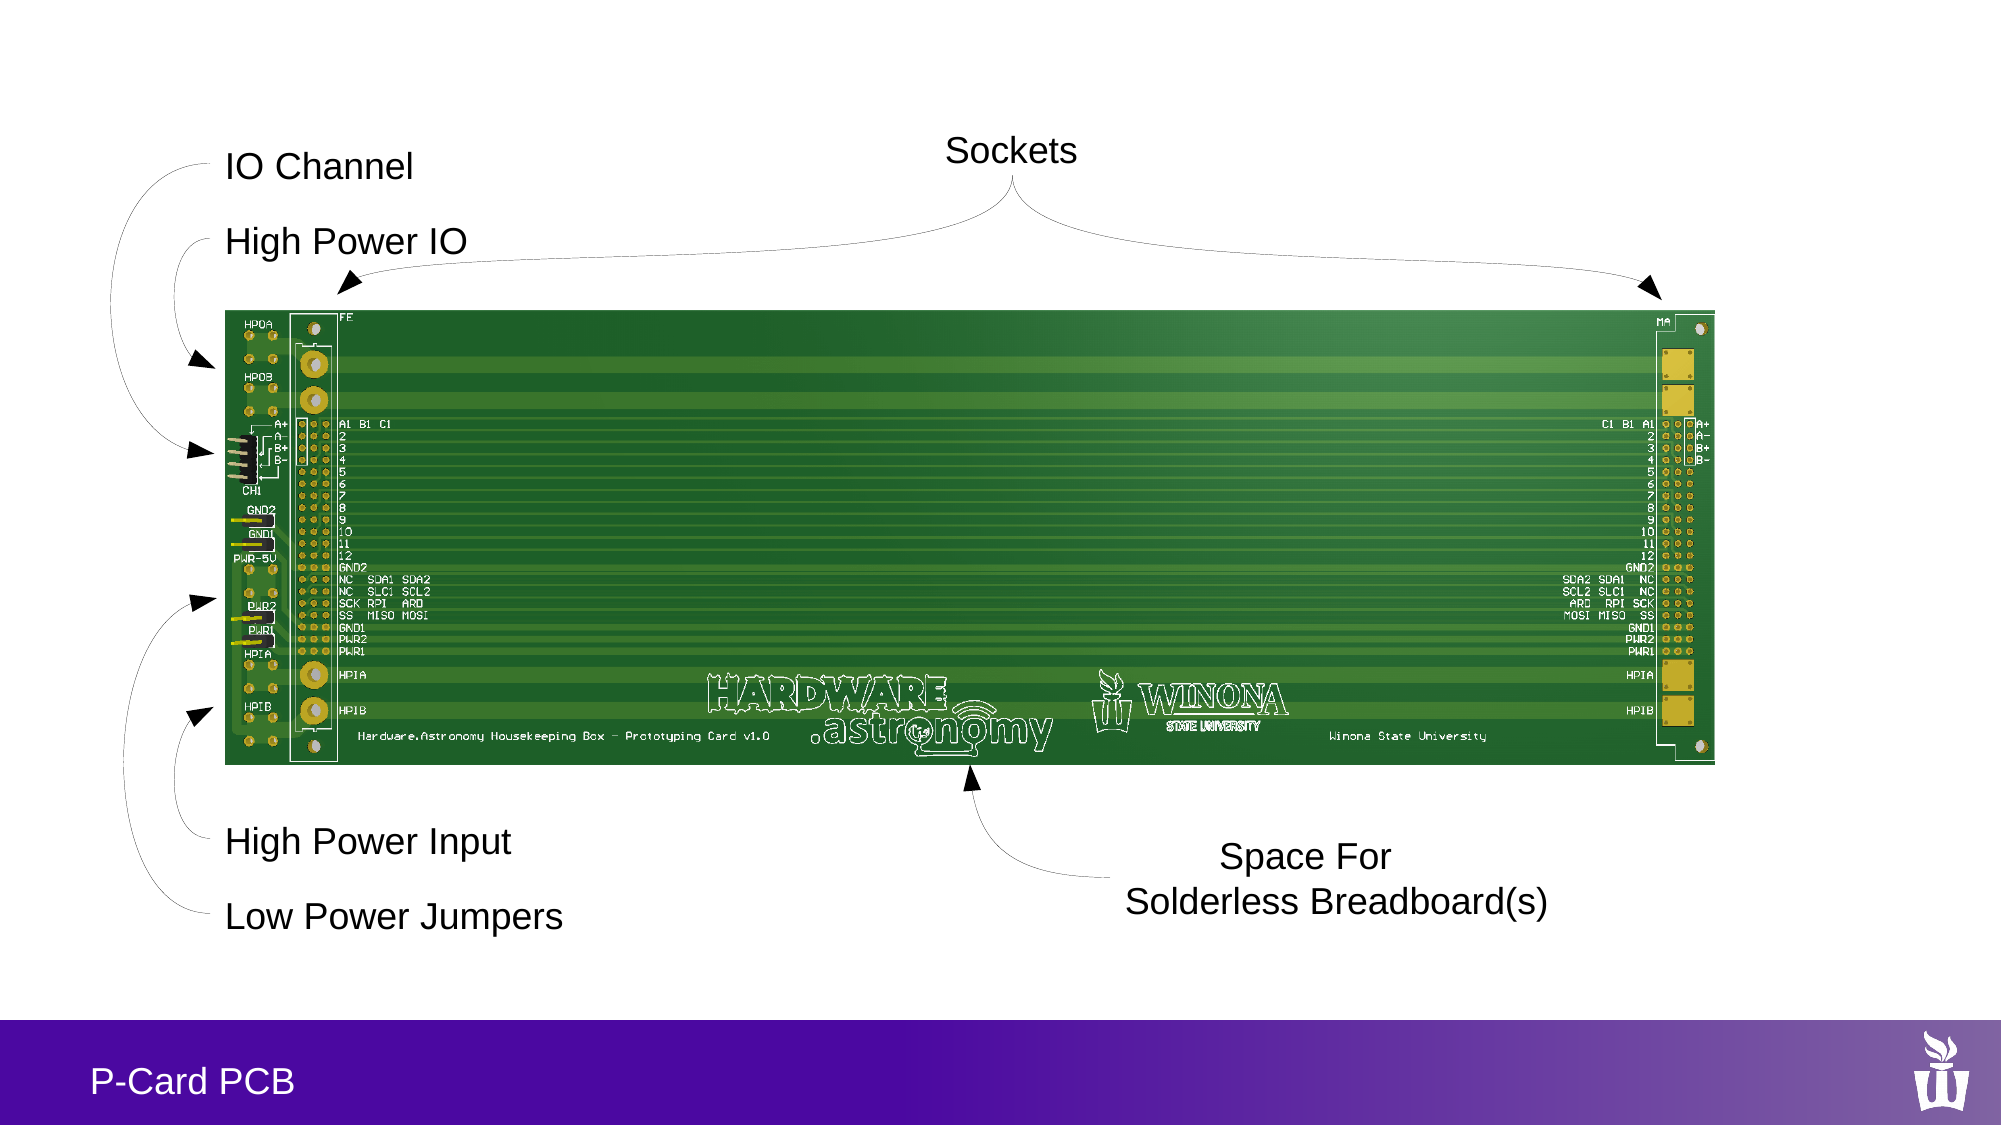

Sockets
IO Channel
High Power IO
High Power Input
 Space For
Solderless Breadboard(s)
Low Power Jumpers
P-Card PCB